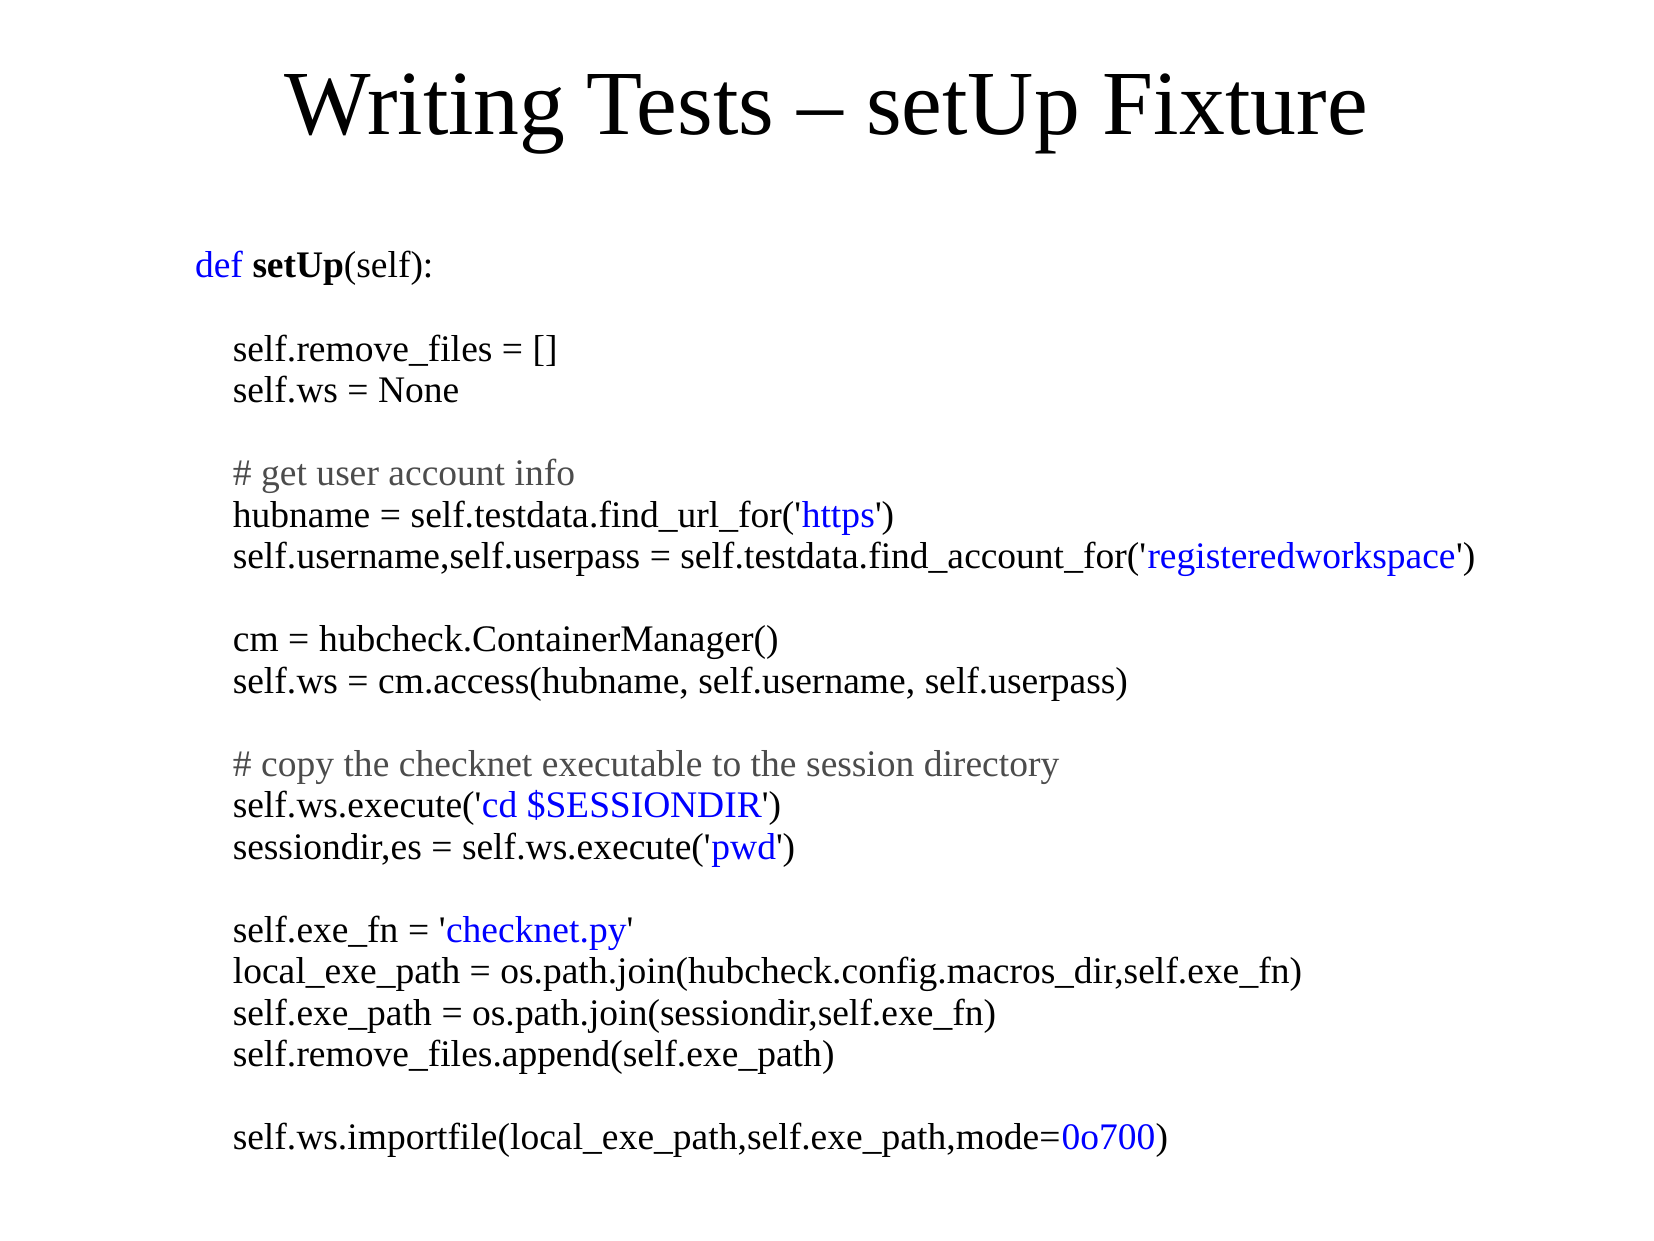

# Writing Tests – setUp Fixture
 def setUp(self):
 self.remove_files = []
 self.ws = None
 # get user account info
 hubname = self.testdata.find_url_for('https')
 self.username,self.userpass = self.testdata.find_account_for('registeredworkspace')
 cm = hubcheck.ContainerManager()
 self.ws = cm.access(hubname, self.username, self.userpass)
 # copy the checknet executable to the session directory
 self.ws.execute('cd $SESSIONDIR')
 sessiondir,es = self.ws.execute('pwd')
 self.exe_fn = 'checknet.py'
 local_exe_path = os.path.join(hubcheck.config.macros_dir,self.exe_fn)
 self.exe_path = os.path.join(sessiondir,self.exe_fn)
 self.remove_files.append(self.exe_path)
 self.ws.importfile(local_exe_path,self.exe_path,mode=0o700)